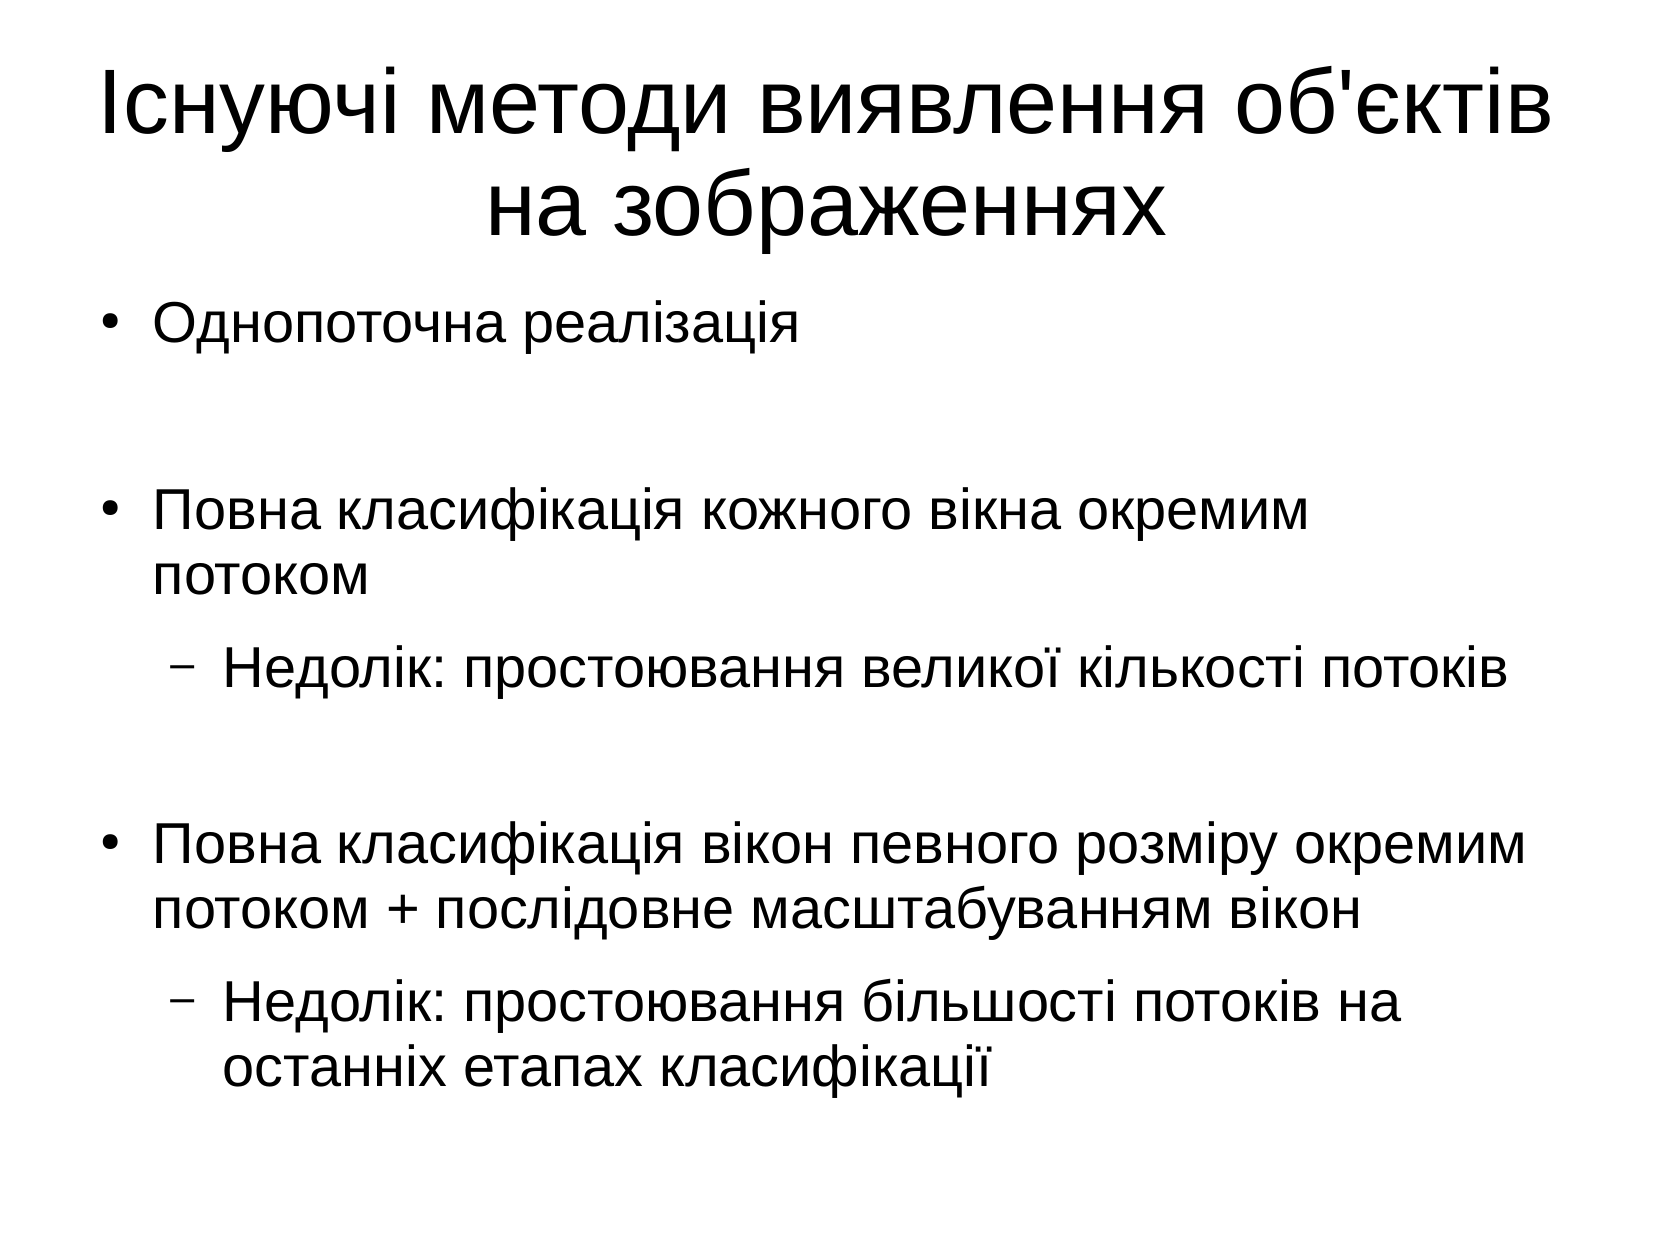

# Існуючі методи виявлення об'єктів на зображеннях
Однопоточна реалізація
Повна класифікація кожного вікна окремим потоком
Недолік: простоювання великої кількості потоків
Повна класифікація вікон певного розміру окремим потоком + послідовне масштабуванням вікон
Недолік: простоювання більшості потоків на останніх етапах класифікації